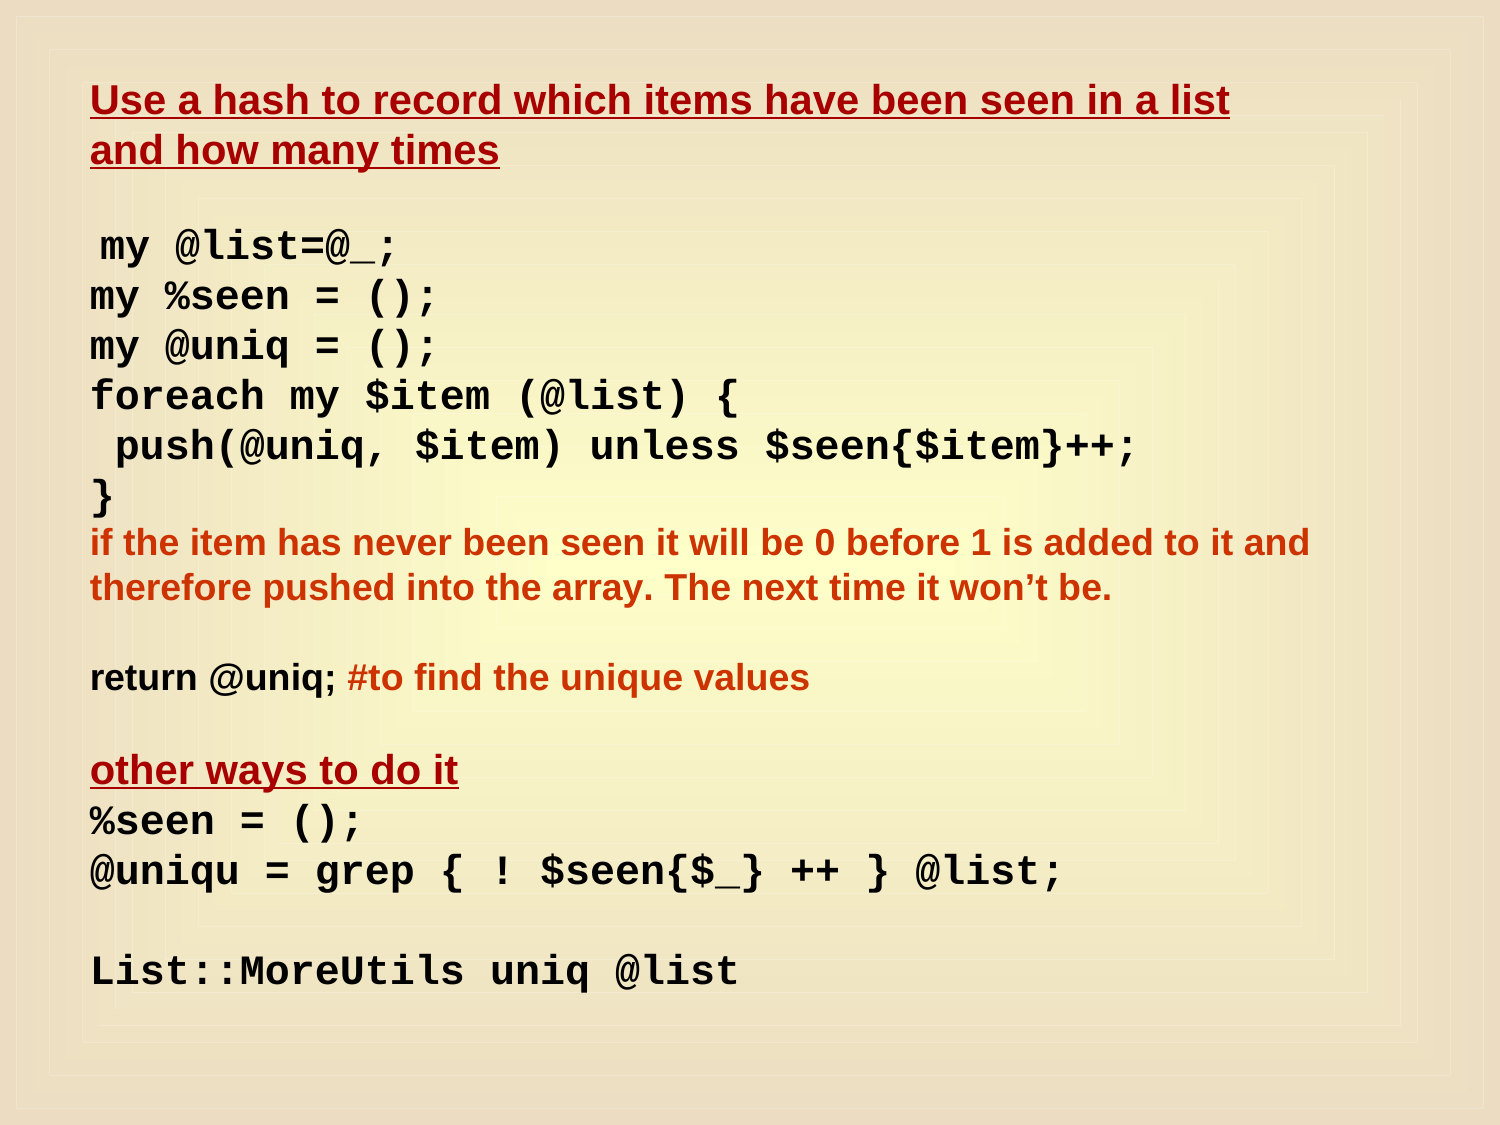

Use a hash to record which items have been seen in a list
and how many times
 my @list=@_;
my %seen = ();
my @uniq = ();
foreach my $item (@list) {
 push(@uniq, $item) unless $seen{$item}++;
}
if the item has never been seen it will be 0 before 1 is added to it and therefore pushed into the array. The next time it won’t be.
return @uniq; #to find the unique values
other ways to do it
%seen = ();
@uniqu = grep { ! $seen{$_} ++ } @list;
List::MoreUtils uniq @list